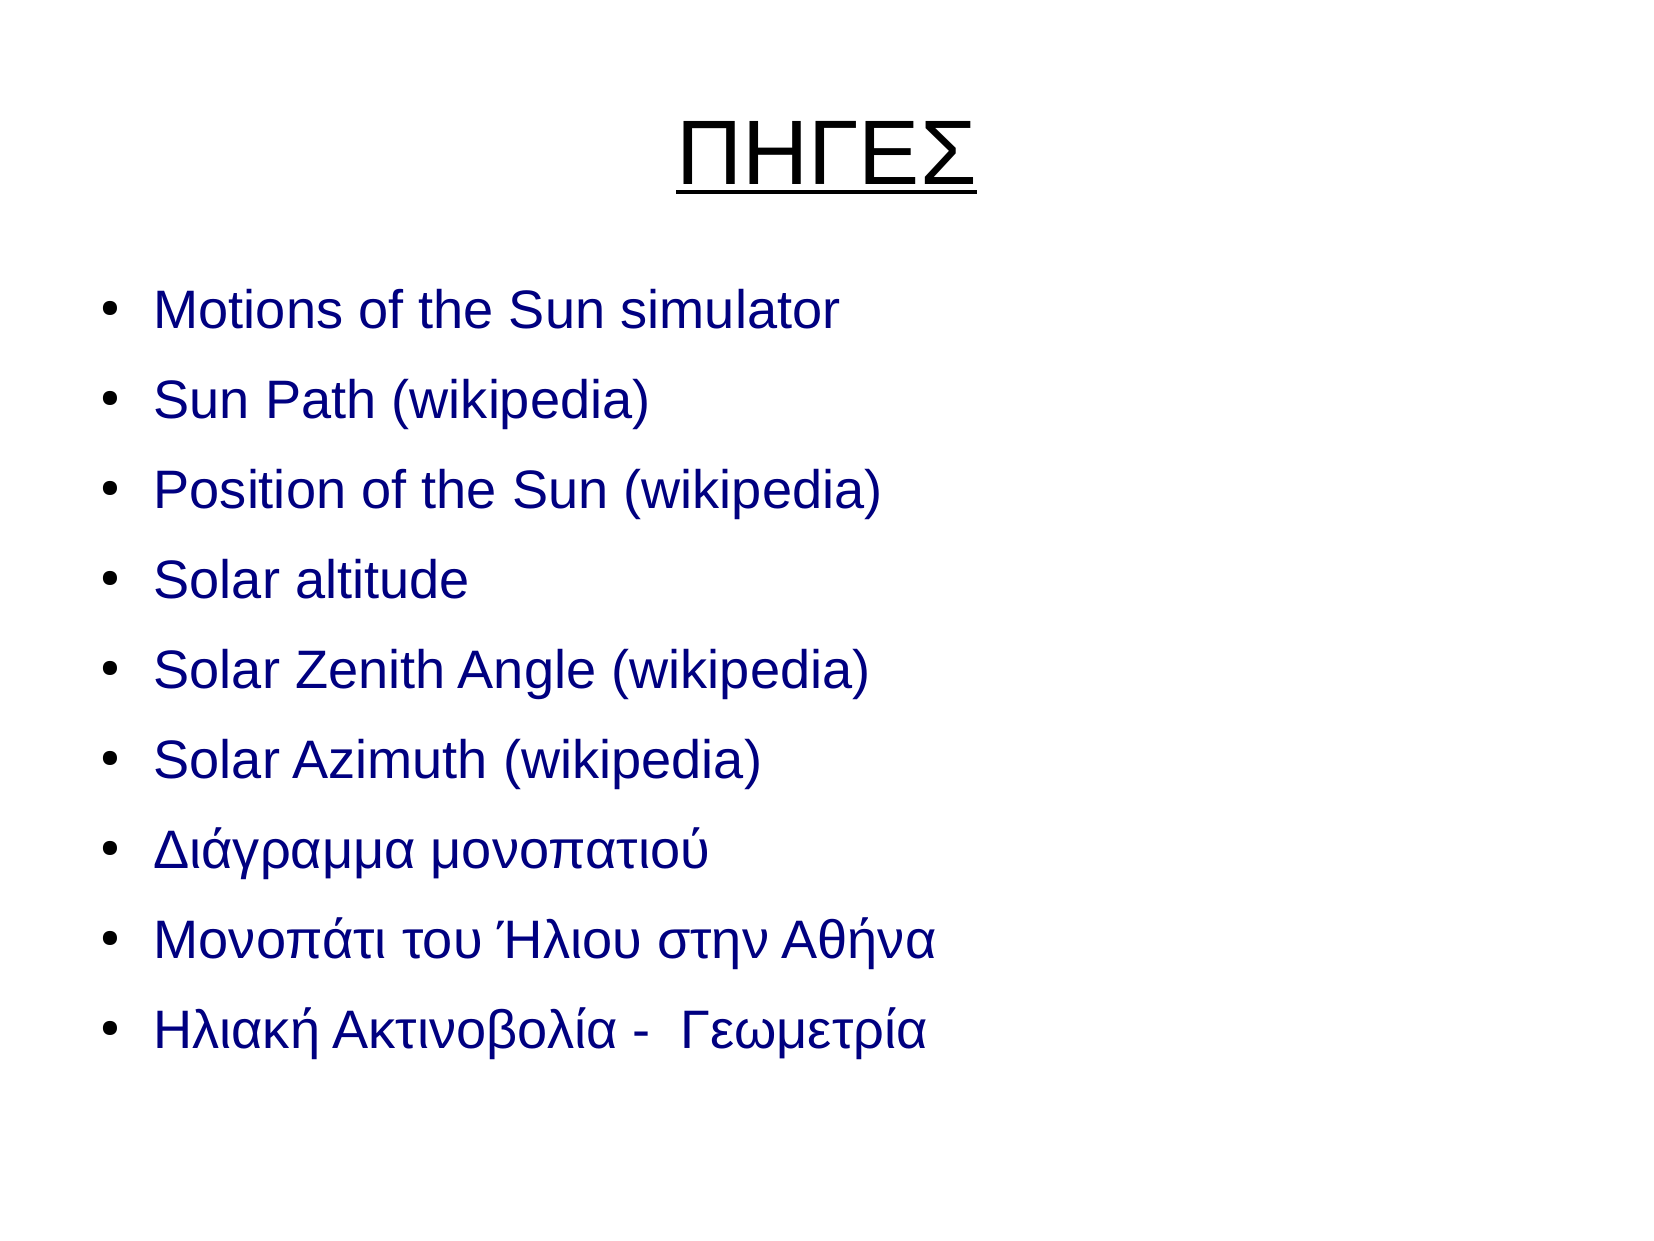

# ΠΗΓΕΣ
Motions of the Sun simulator
Sun Path (wikipedia)
Position of the Sun (wikipedia)
Solar altitude
Solar Zenith Angle (wikipedia)
Solar Azimuth (wikipedia)
Διάγραμμα μονοπατιού
Μονοπάτι του Ήλιου στην Αθήνα
Ηλιακή Ακτινοβολία - Γεωμετρία